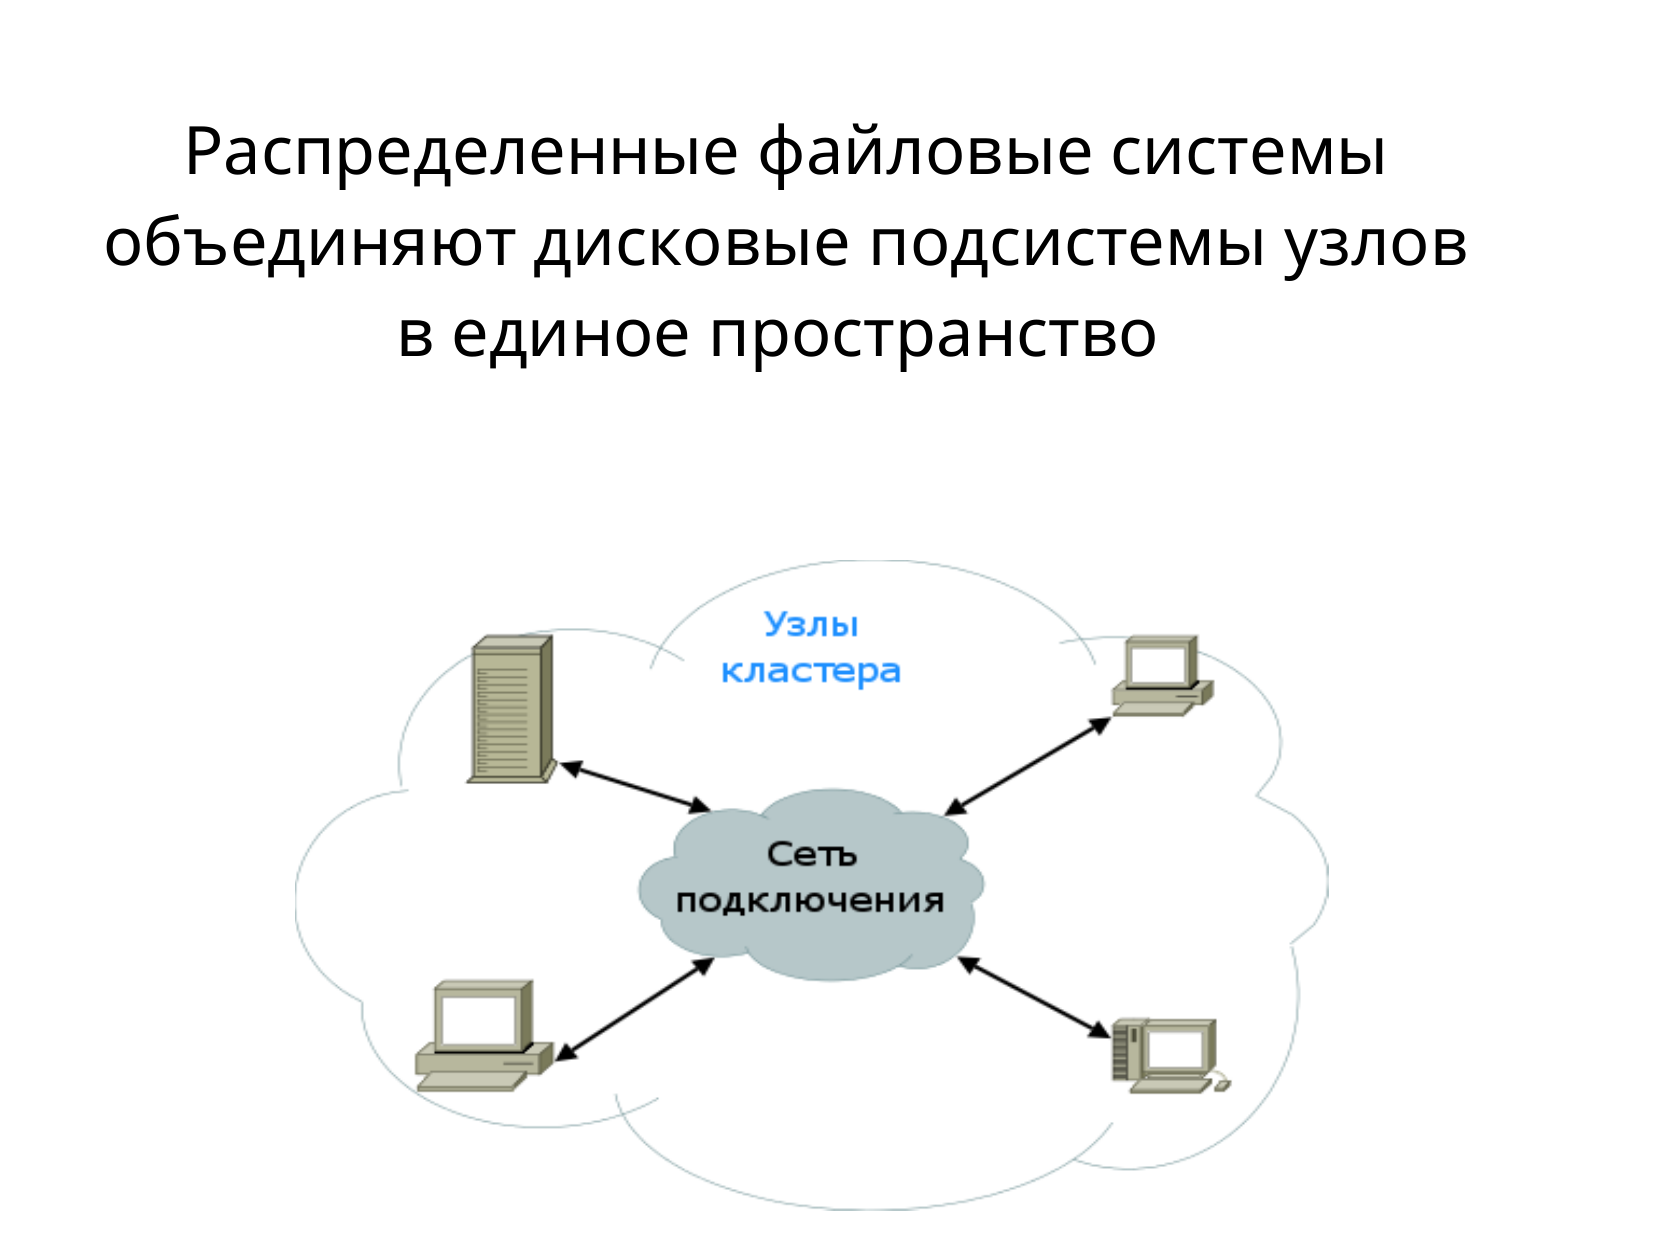

# Кластерные файловые системы
Распределенные файловые системы
объединяют дисковые подсистемы узлов
в единое пространство